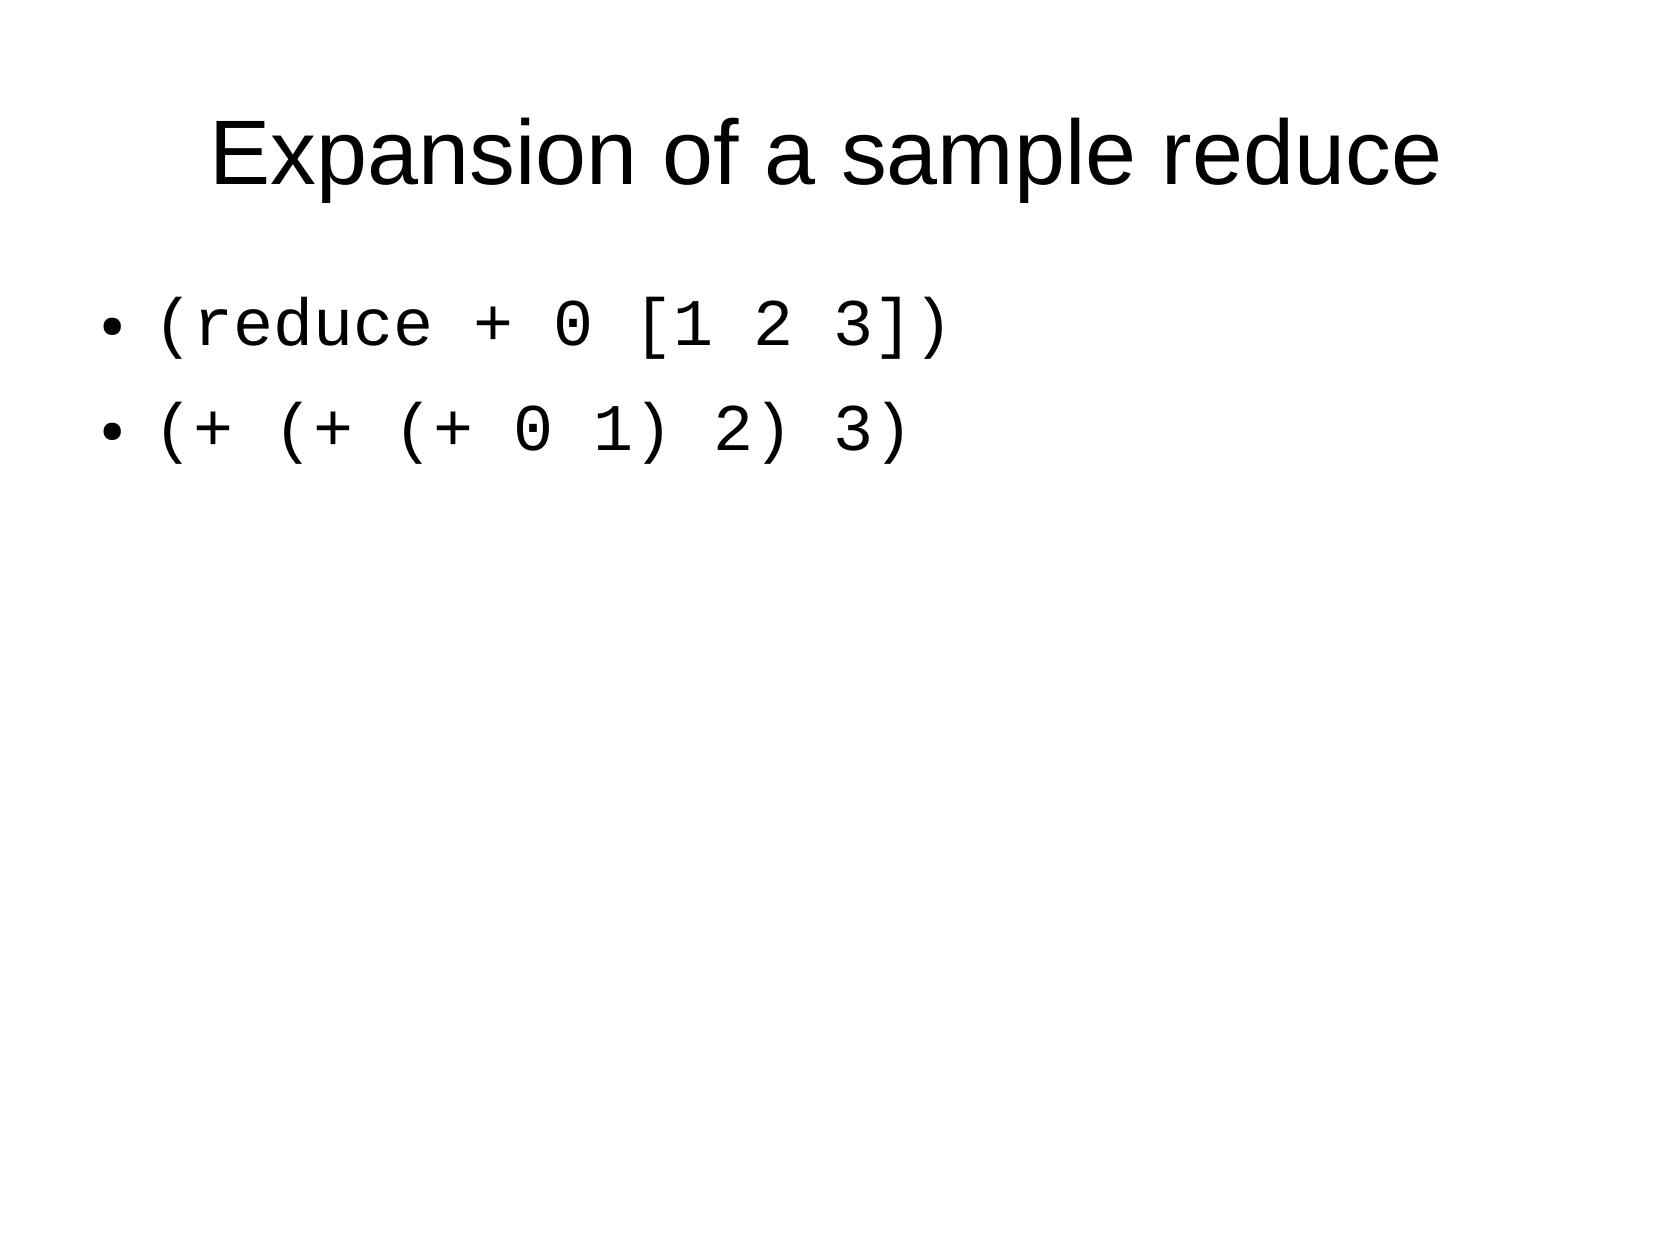

# Expansion of a sample reduce
(reduce + 0 [1 2 3])
(+ (+ (+ 0 1) 2) 3)